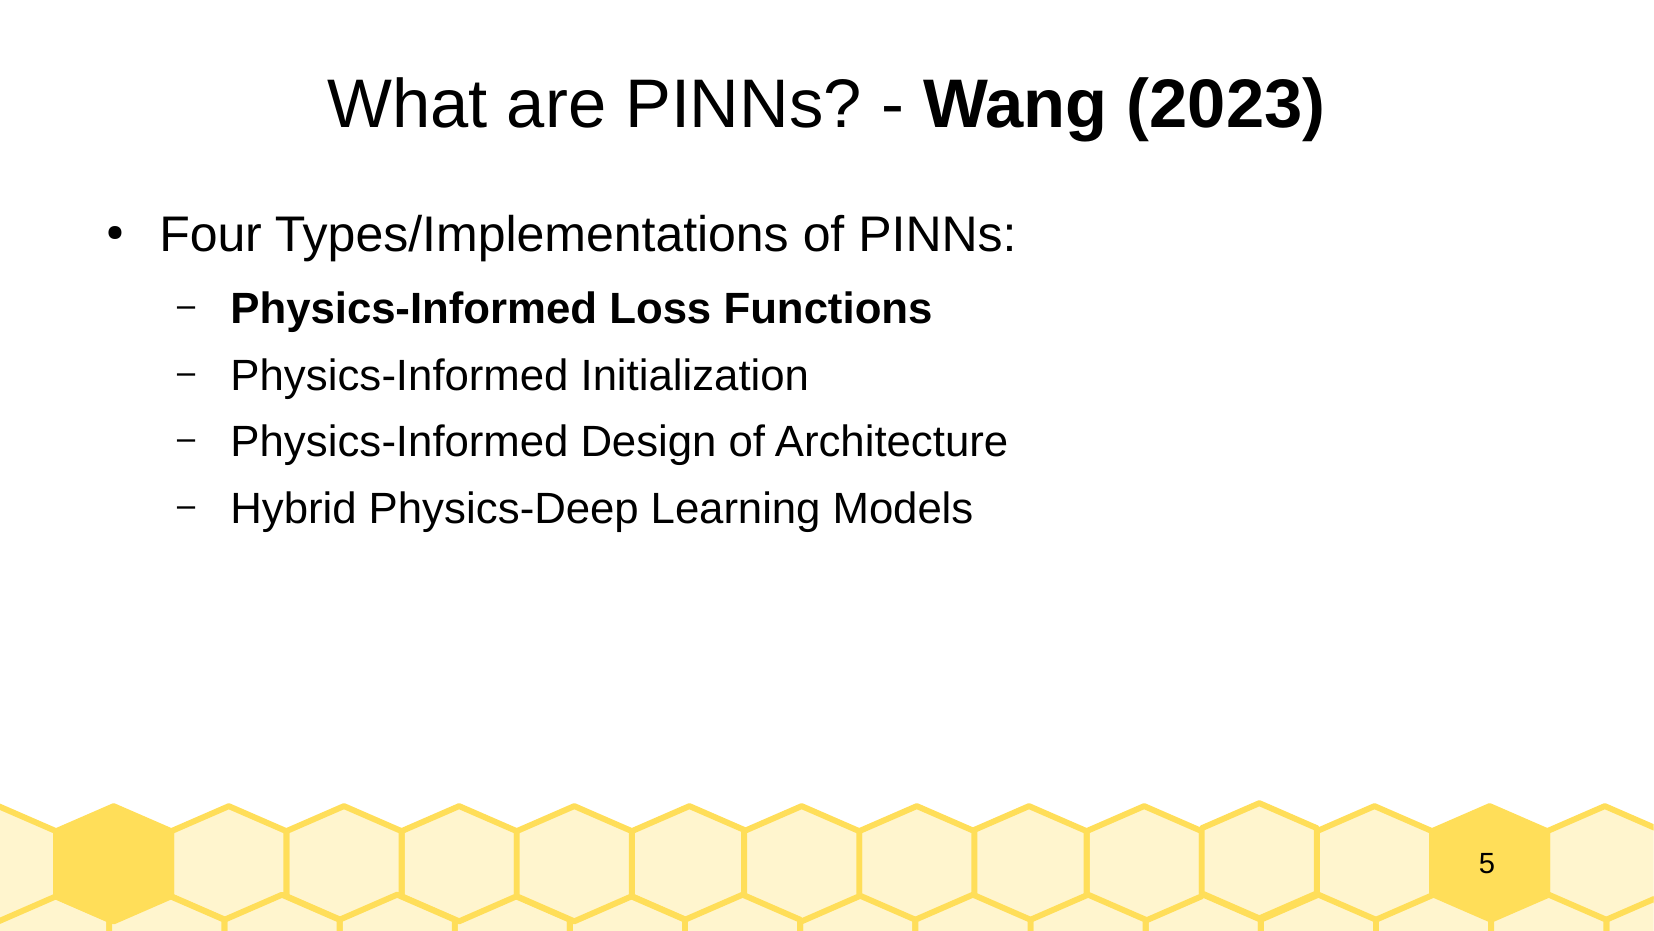

# What are PINNs? - Wang (2023)
Four Types/Implementations of PINNs:
Physics-Informed Loss Functions
Physics-Informed Initialization
Physics-Informed Design of Architecture
Hybrid Physics-Deep Learning Models